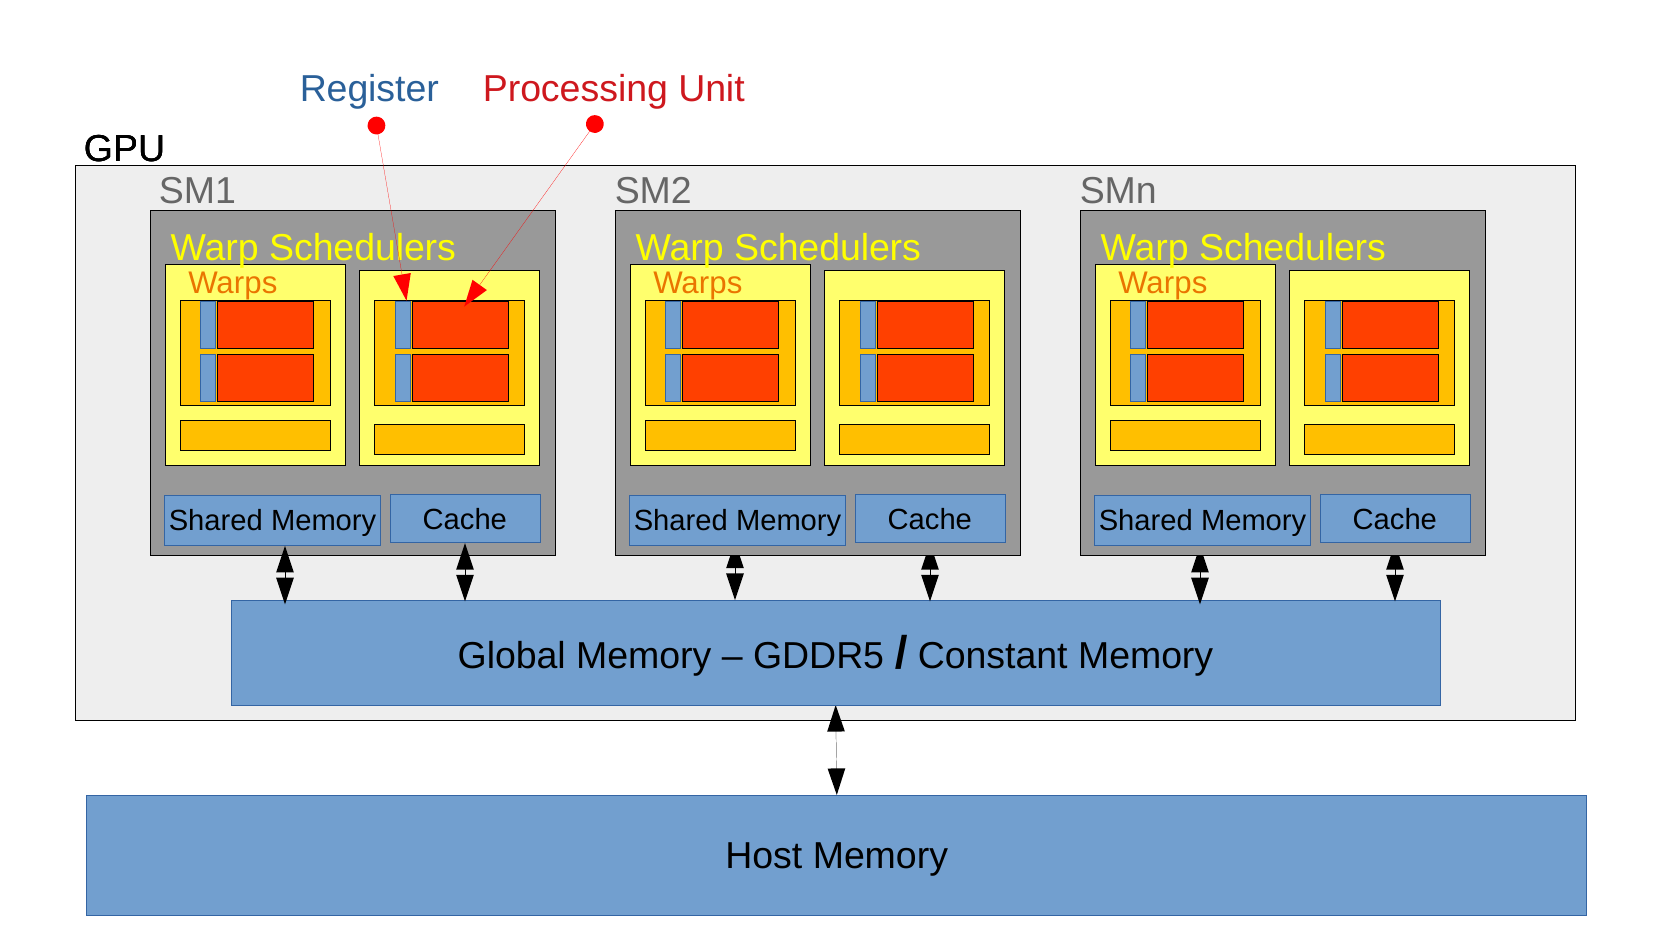

Register
Processing Unit
GPU
GPU
GPU
SM1
SM2
SMn
Warp Schedulers
SM1
Warps
Shared Memory
Cache
Warp Schedulers
SM1
Warps
Shared Memory
Cache
Warp Schedulers
SM1
Warps
Shared Memory
Cache
Global Memory – GDDR5 / Constant Memory
Host Memory